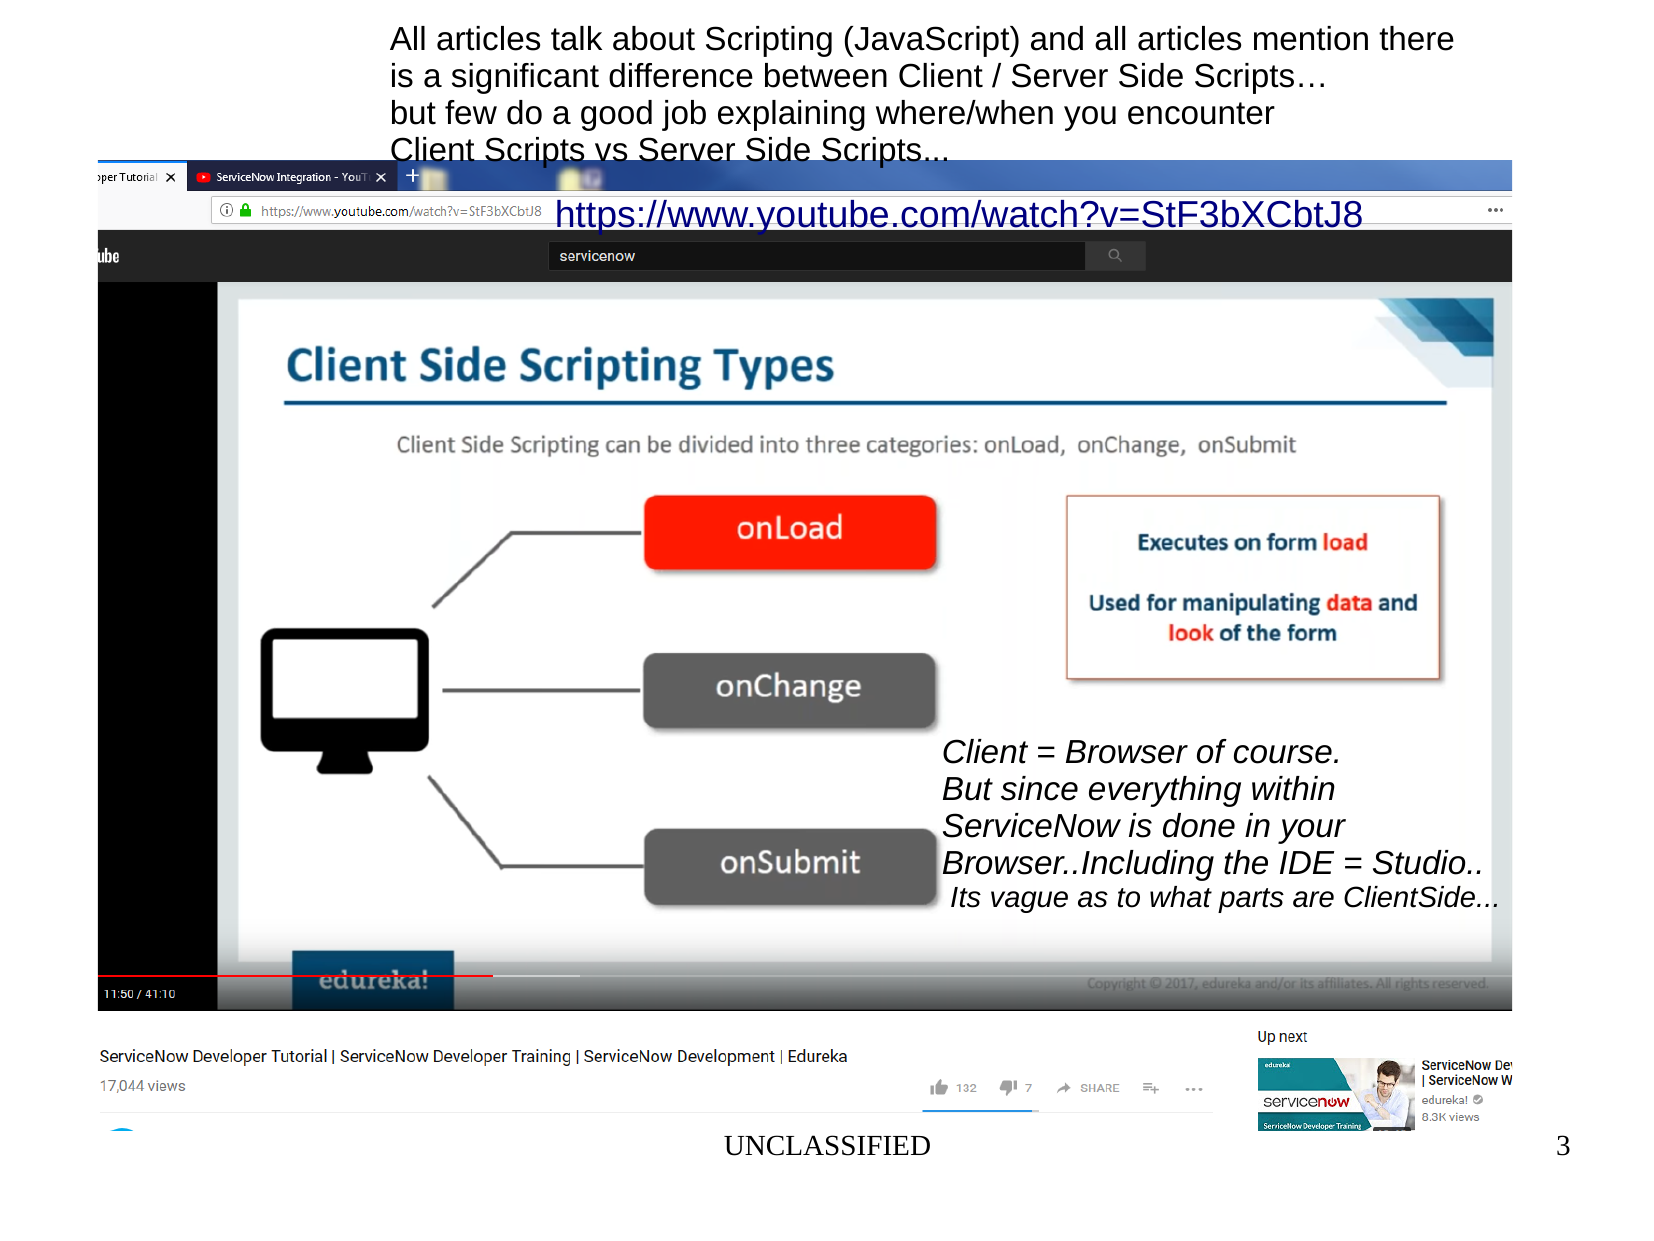

All articles talk about Scripting (JavaScript) and all articles mention there is a significant difference between Client / Server Side Scripts…
but few do a good job explaining where/when you encounter
Client Scripts vs Server Side Scripts...
https://www.youtube.com/watch?v=StF3bXCbtJ8
Client = Browser of course.
But since everything within
ServiceNow is done in your
Browser..Including the IDE = Studio..
 Its vague as to what parts are ClientSide...
UNCLASSIFIED
3